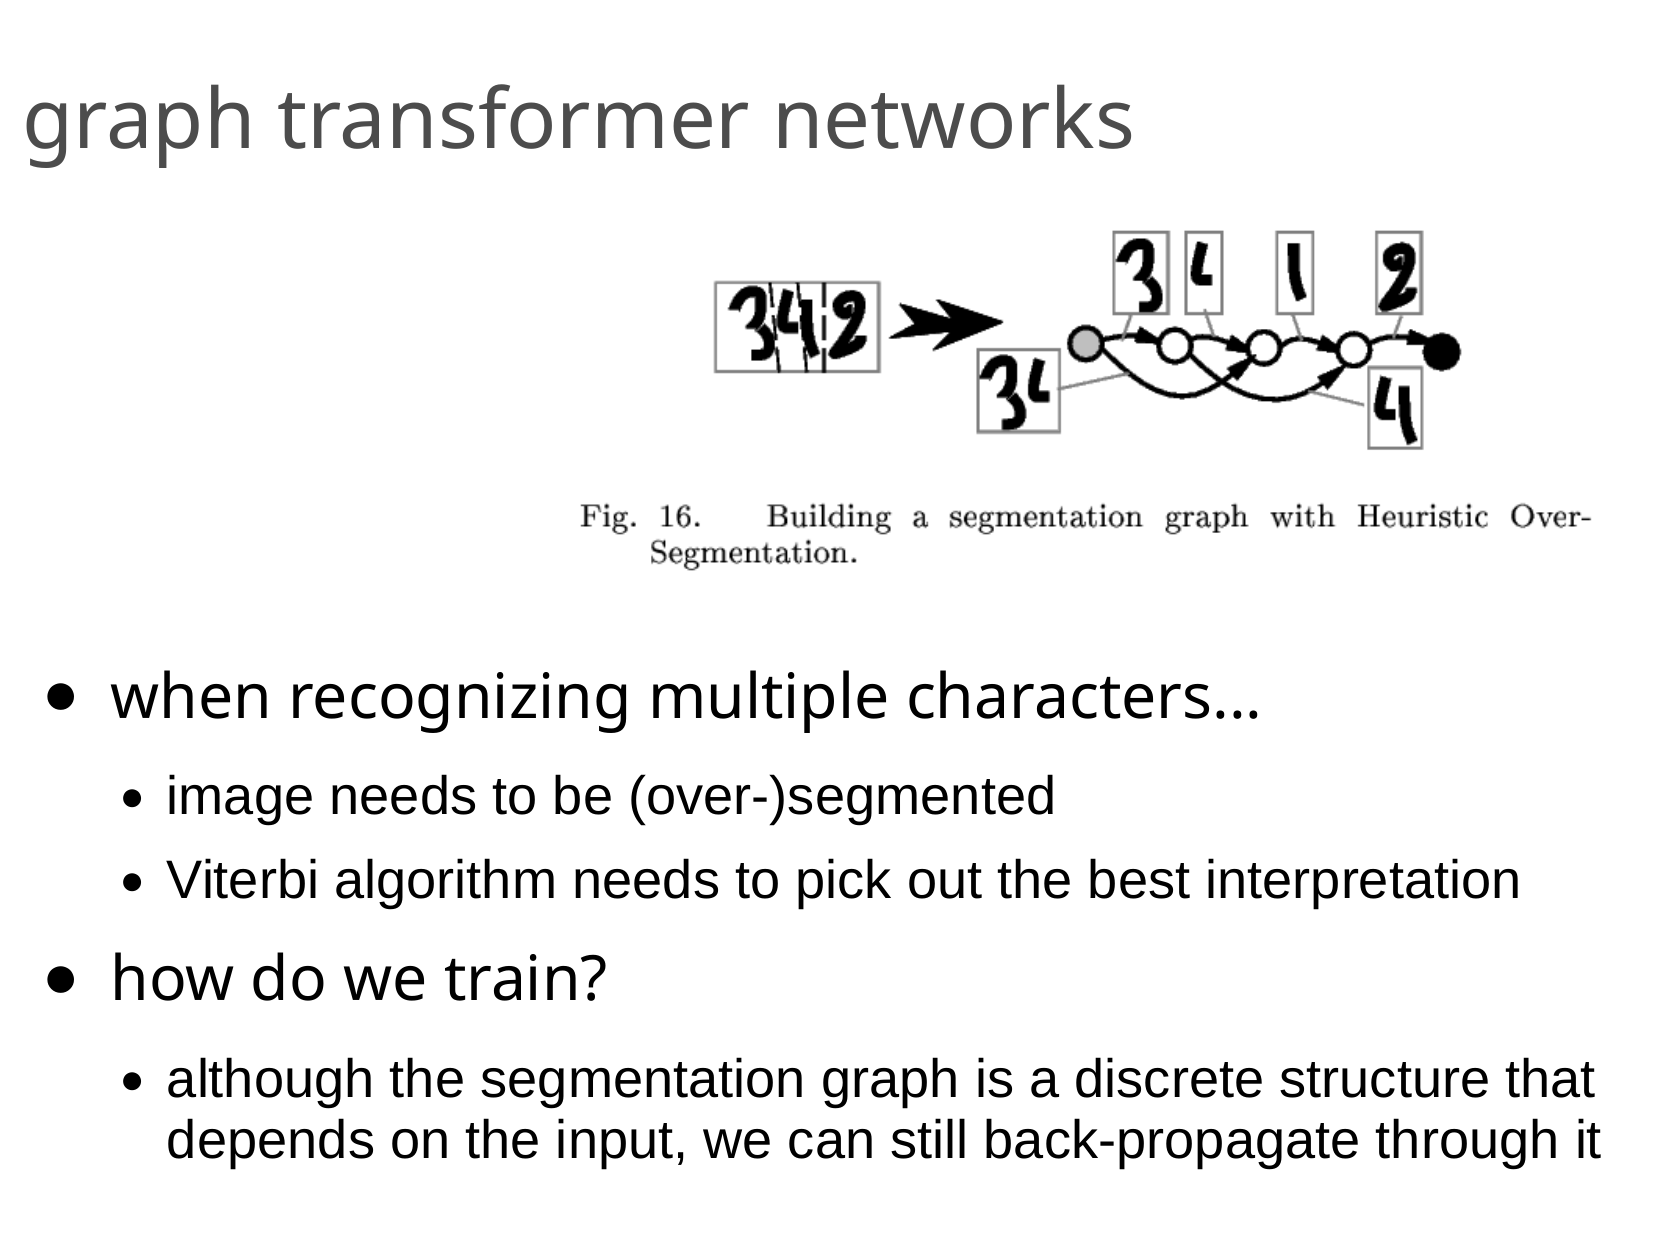

# graph transformer networks
when recognizing multiple characters...
image needs to be (over-)segmented
Viterbi algorithm needs to pick out the best interpretation
how do we train?
although the segmentation graph is a discrete structure that depends on the input, we can still back-propagate through it